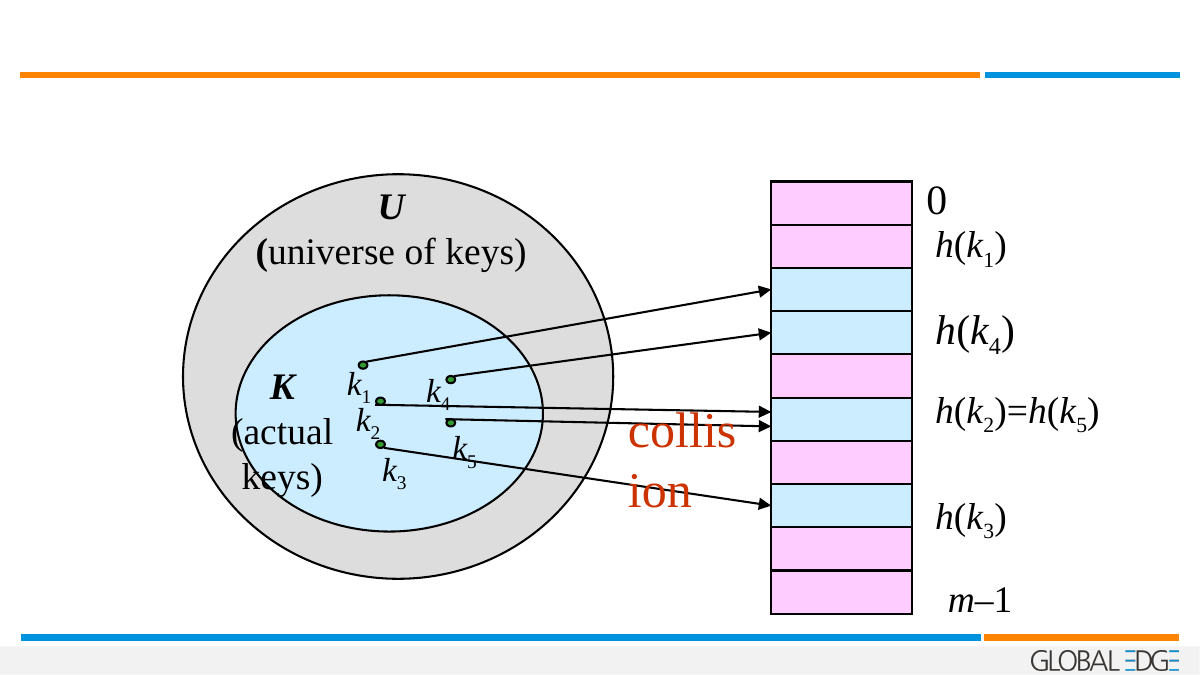

d
0
U
(universe of keys)
h(k1)
h(k4)
K
(actual
keys)
k1
k4
h(k2)=h(k5)
k2
collision
k5
k3
h(k3)
m–1